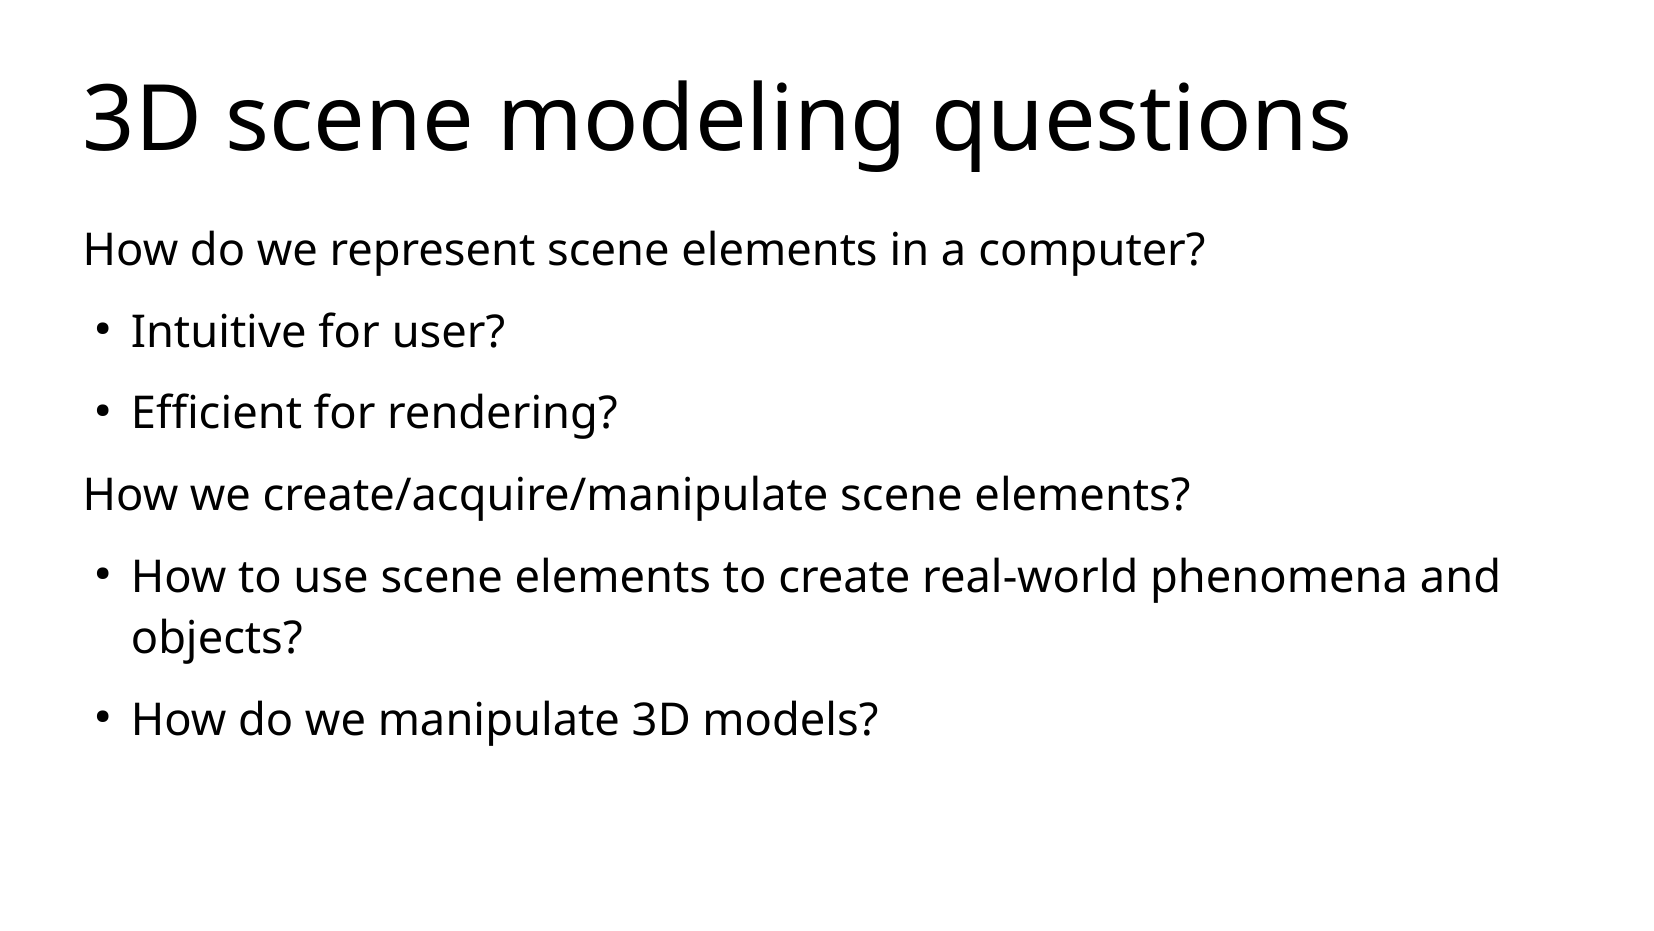

# 3D scene modeling questions
How do we represent scene elements in a computer?
Intuitive for user?
Efficient for rendering?
How we create/acquire/manipulate scene elements?
How to use scene elements to create real-world phenomena and objects?
How do we manipulate 3D models?